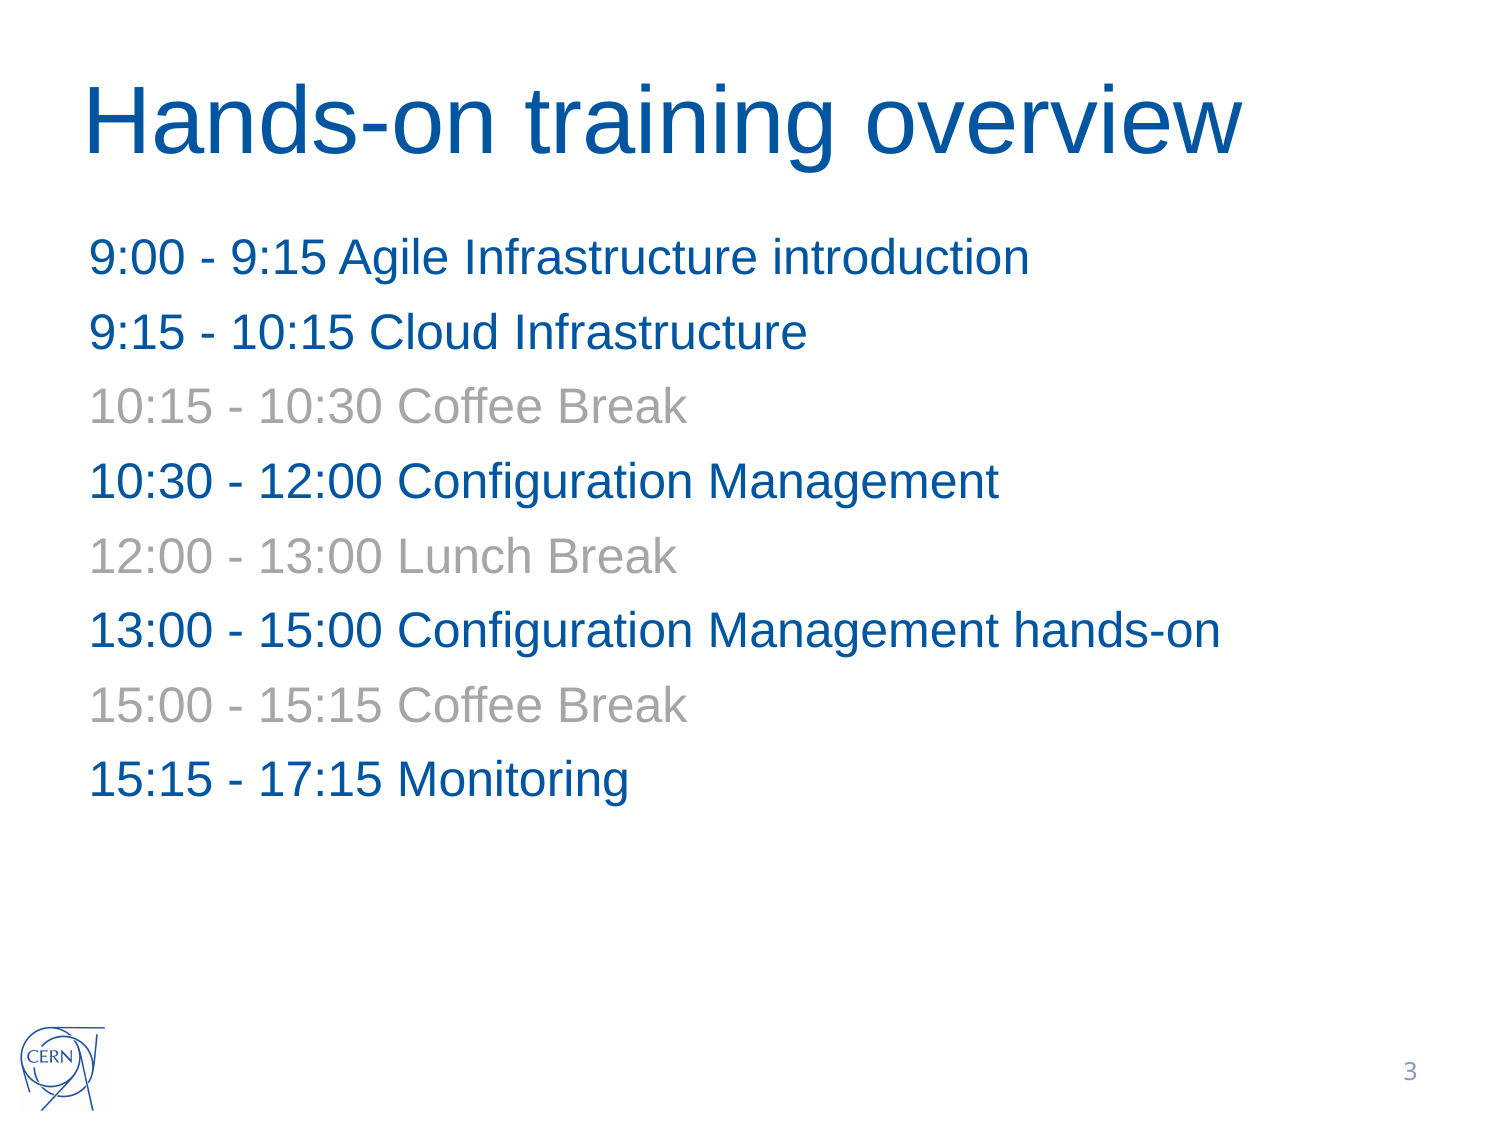

# Hands-on training overview
9:00 - 9:15 Agile Infrastructure introduction
9:15 - 10:15 Cloud Infrastructure
10:15 - 10:30 Coffee Break
10:30 - 12:00 Configuration Management
12:00 - 13:00 Lunch Break
13:00 - 15:00 Configuration Management hands-on
15:00 - 15:15 Coffee Break
15:15 - 17:15 Monitoring